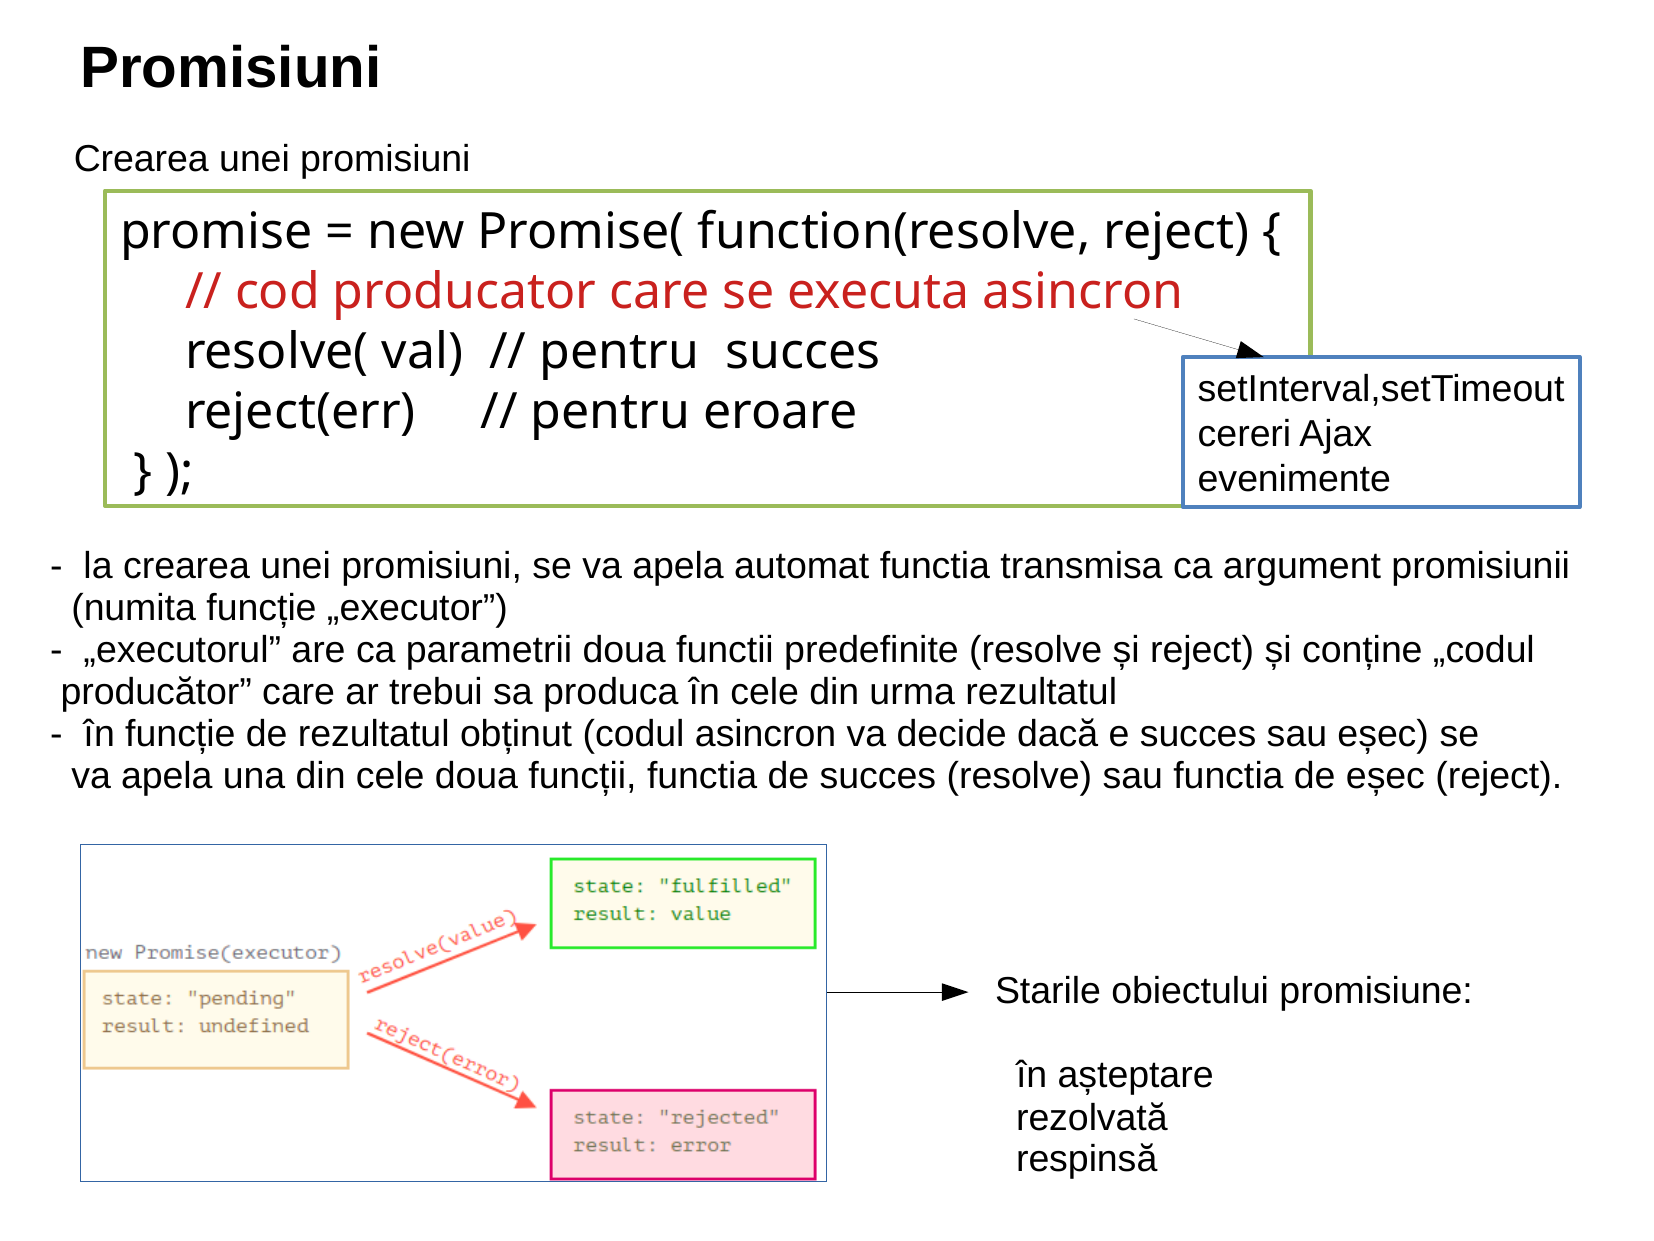

Promisiuni
Crearea unei promisiuni
promise = new Promise( function(resolve, reject) {
 // cod producator care se executa asincron
  resolve( val) // pentru succes
  reject(err) // pentru eroare
 } );
setInterval,setTimeout
cereri Ajax
evenimente
- la crearea unei promisiuni, se va apela automat functia transmisa ca argument promisiunii
 (numita funcție „executor”)
- „executorul” are ca parametrii doua functii predefinite (resolve și reject) și conține „codul producător” care ar trebui sa produca în cele din urma rezultatul
- în funcție de rezultatul obținut (codul asincron va decide dacă e succes sau eșec) se
 va apela una din cele doua funcții, functia de succes (resolve) sau functia de eșec (reject).
Starile obiectului promisiune:
 în așteptare
 rezolvată
 respinsă